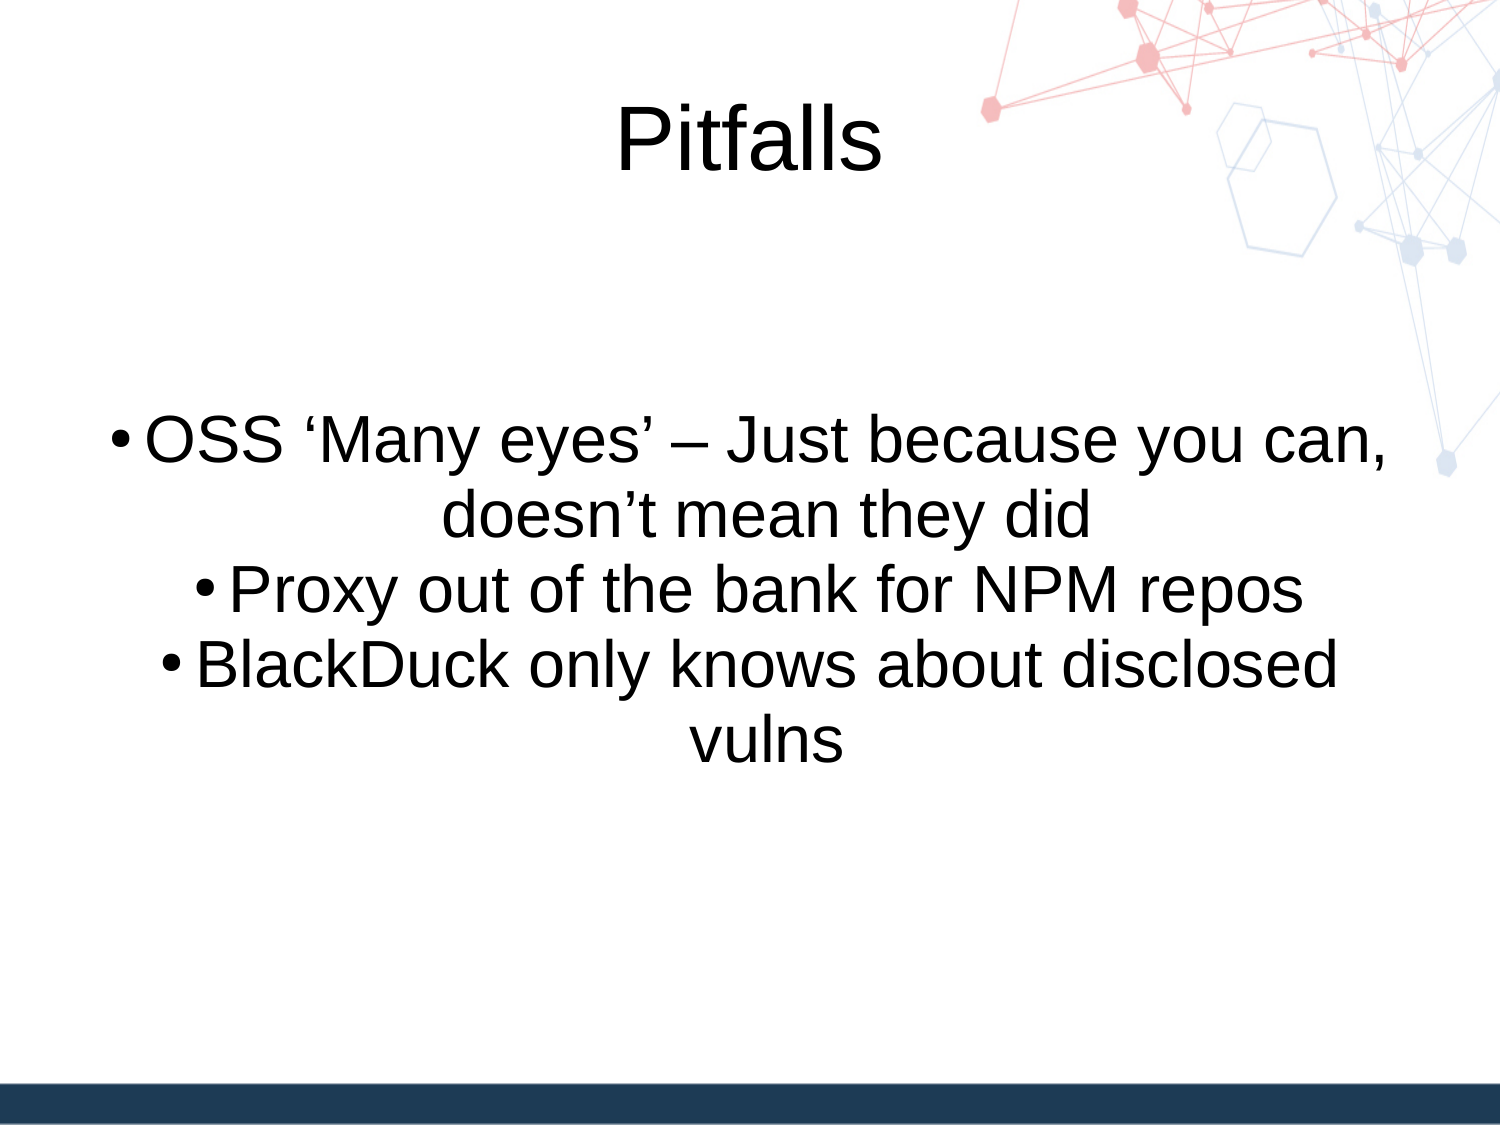

# Pitfalls
OSS ‘Many eyes’ – Just because you can, doesn’t mean they did
Proxy out of the bank for NPM repos
BlackDuck only knows about disclosed vulns